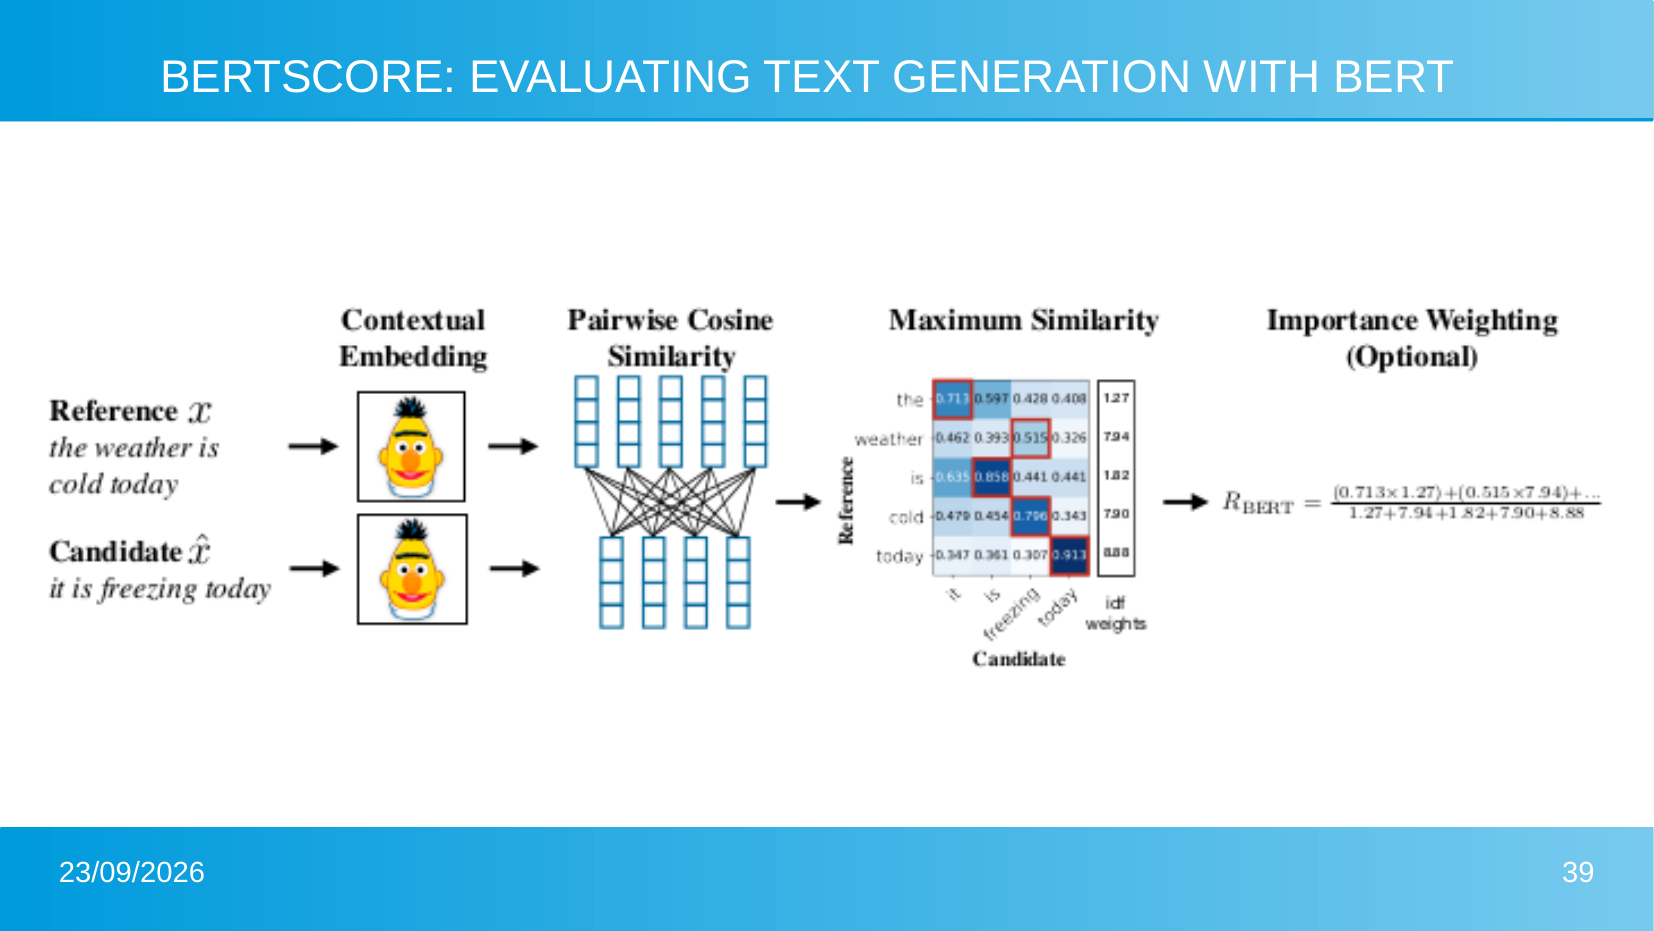

# BERTSCORE: EVALUATING TEXT GENERATION WITH BERT
39